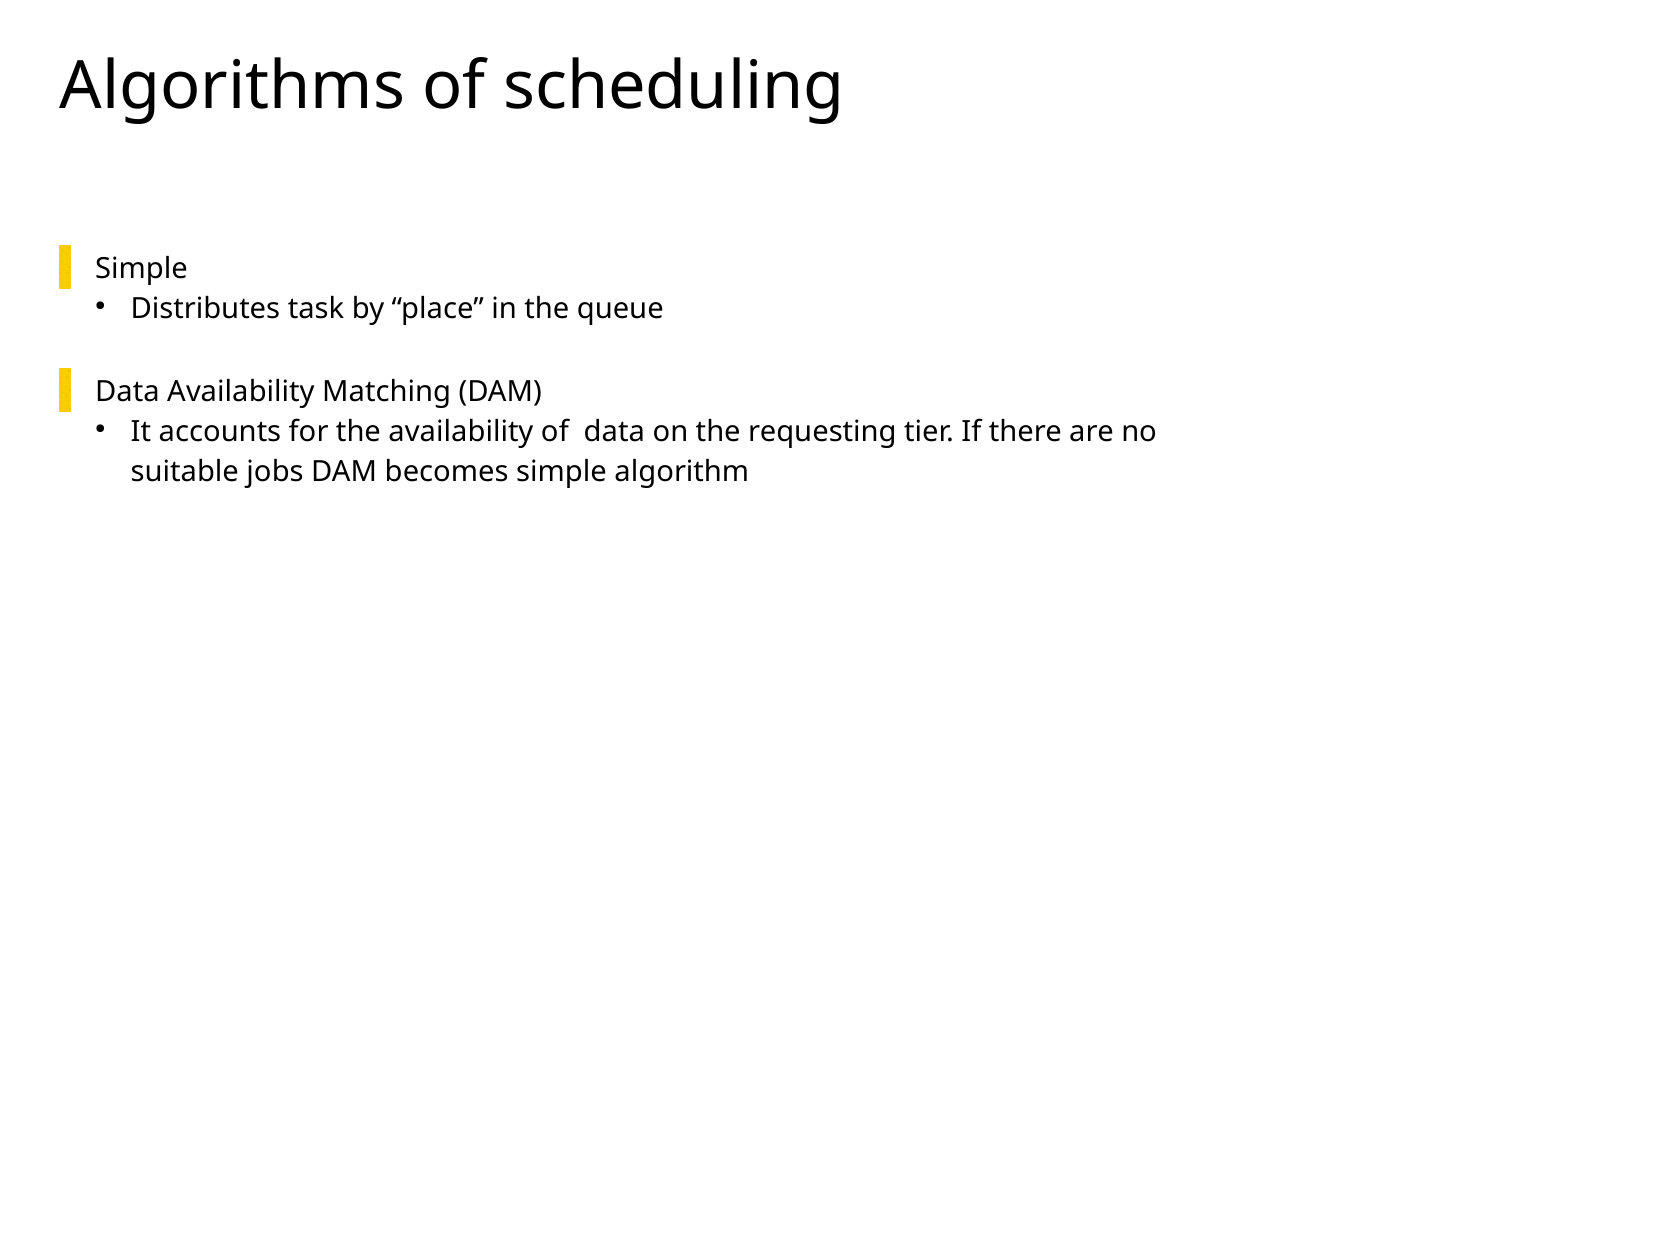

Algorithms of scheduling
Simple
Distributes task by “place” in the queue
Data Availability Matching (DAM)
It accounts for the availability of data on the requesting tier. If there are no suitable jobs DAM becomes simple algorithm